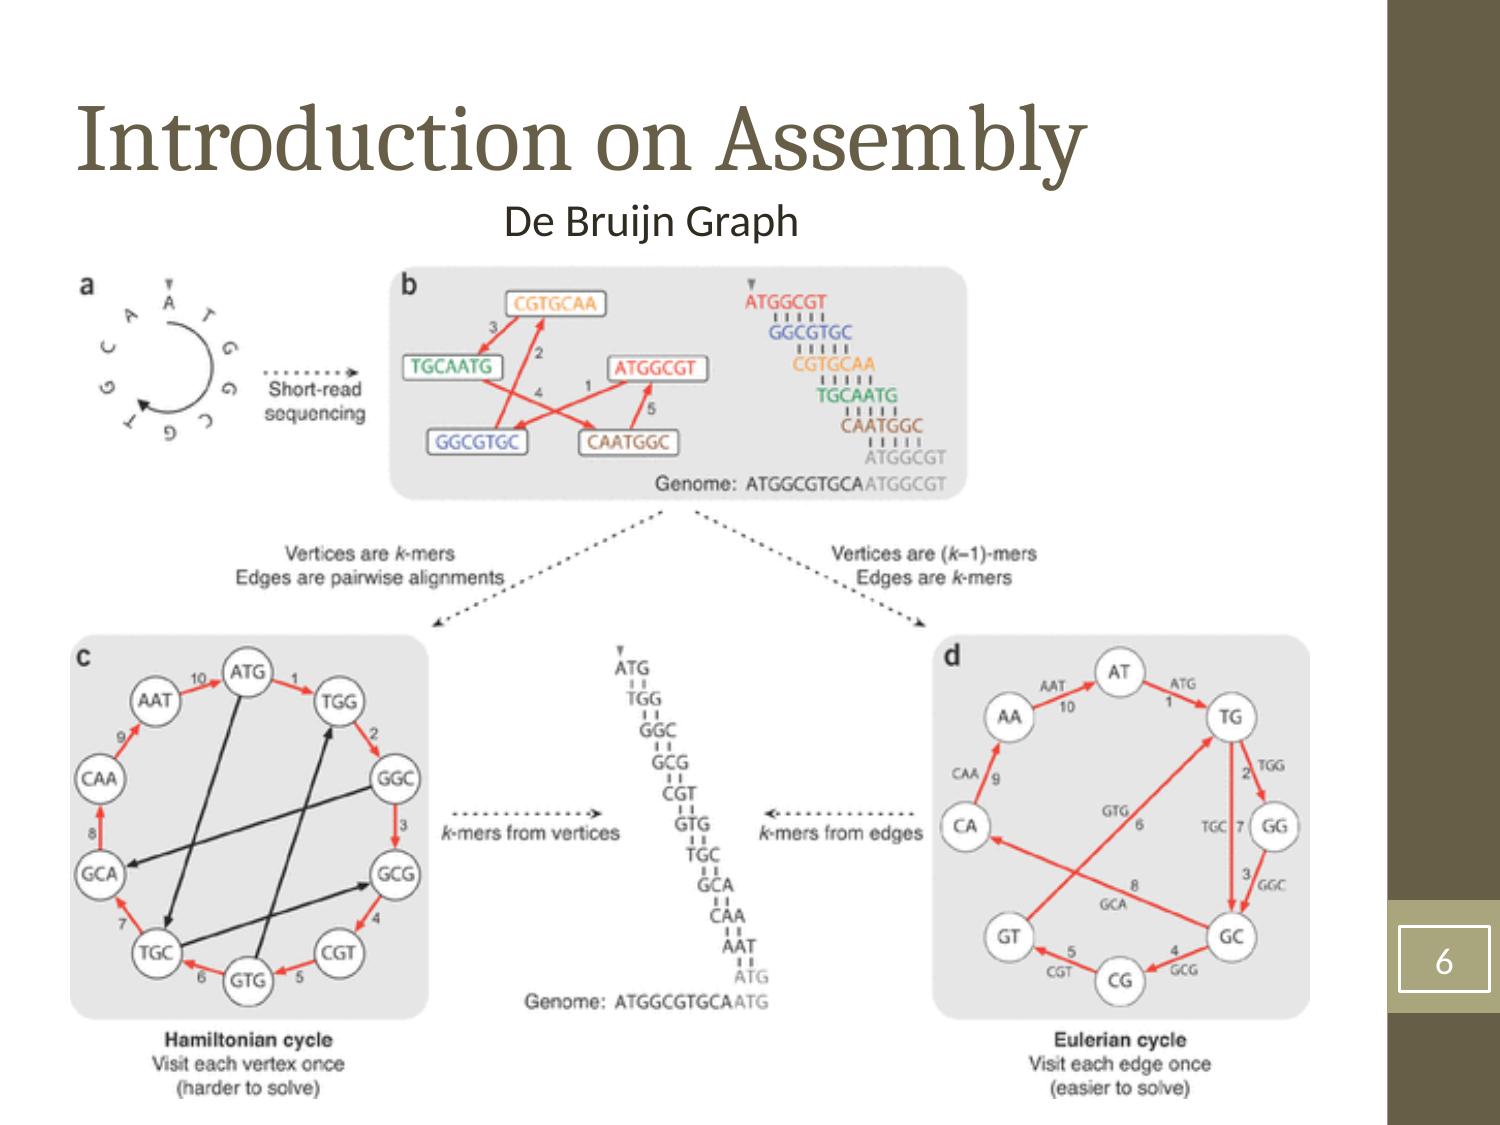

# Introduction on Assembly
 De Bruijn Graph
6